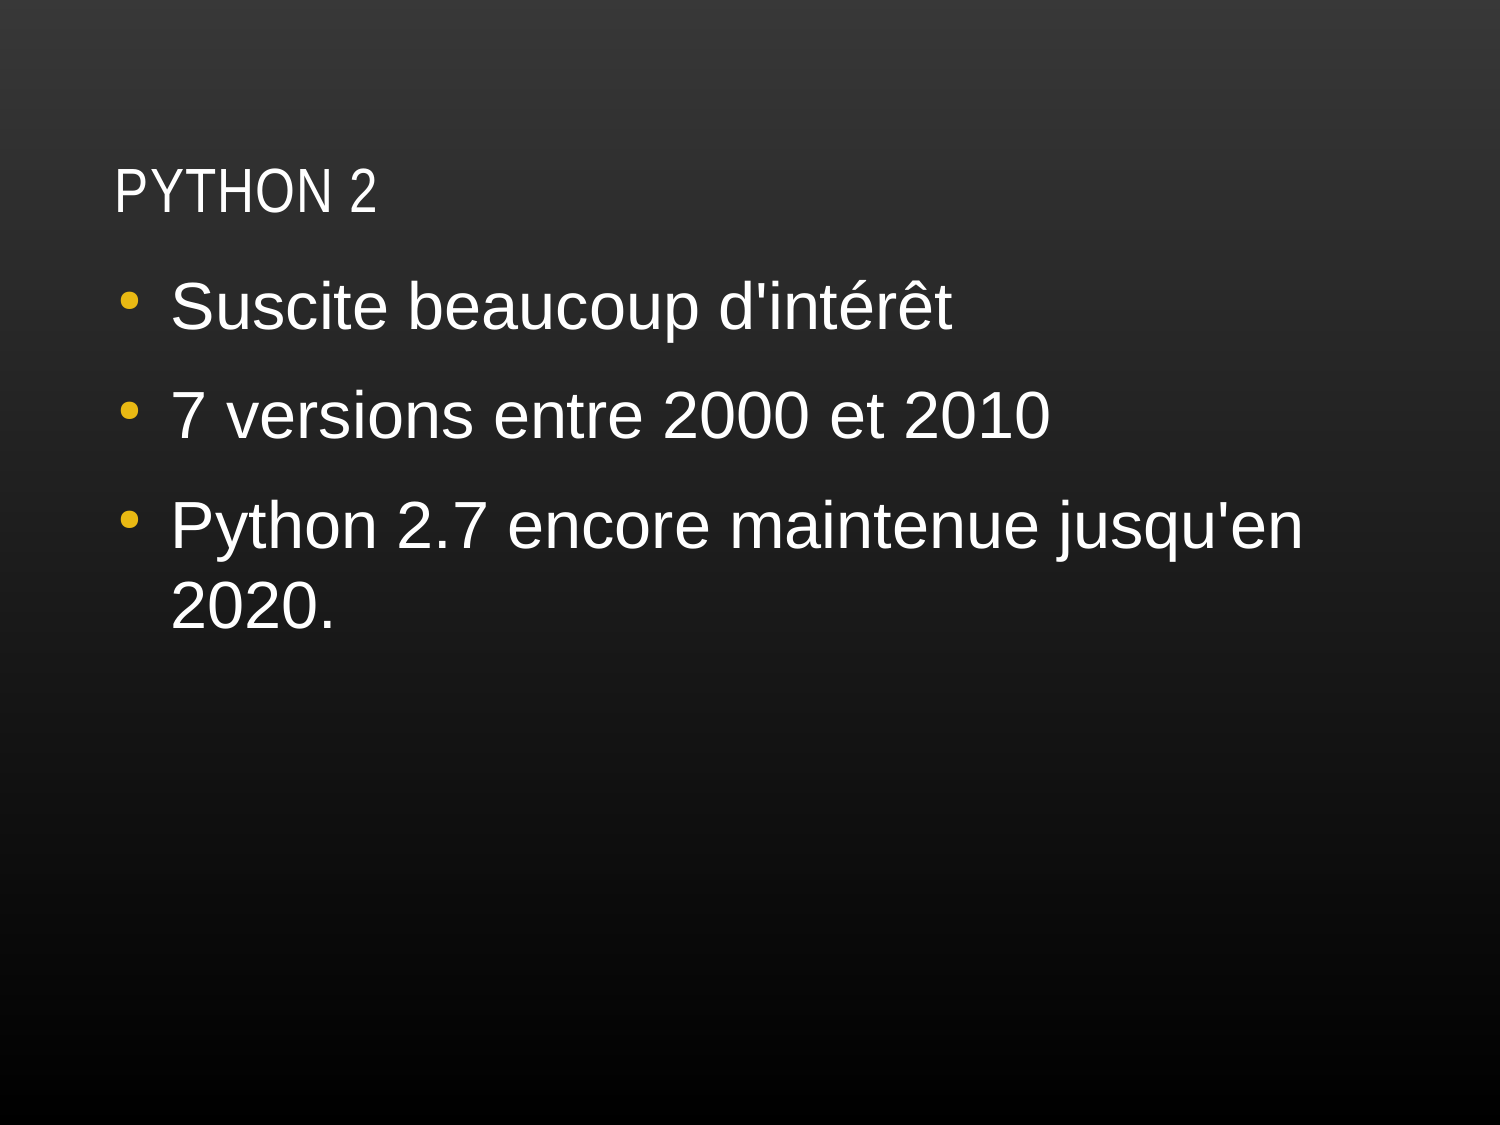

# Python 2
Suscite beaucoup d'intérêt
7 versions entre 2000 et 2010
Python 2.7 encore maintenue jusqu'en 2020.